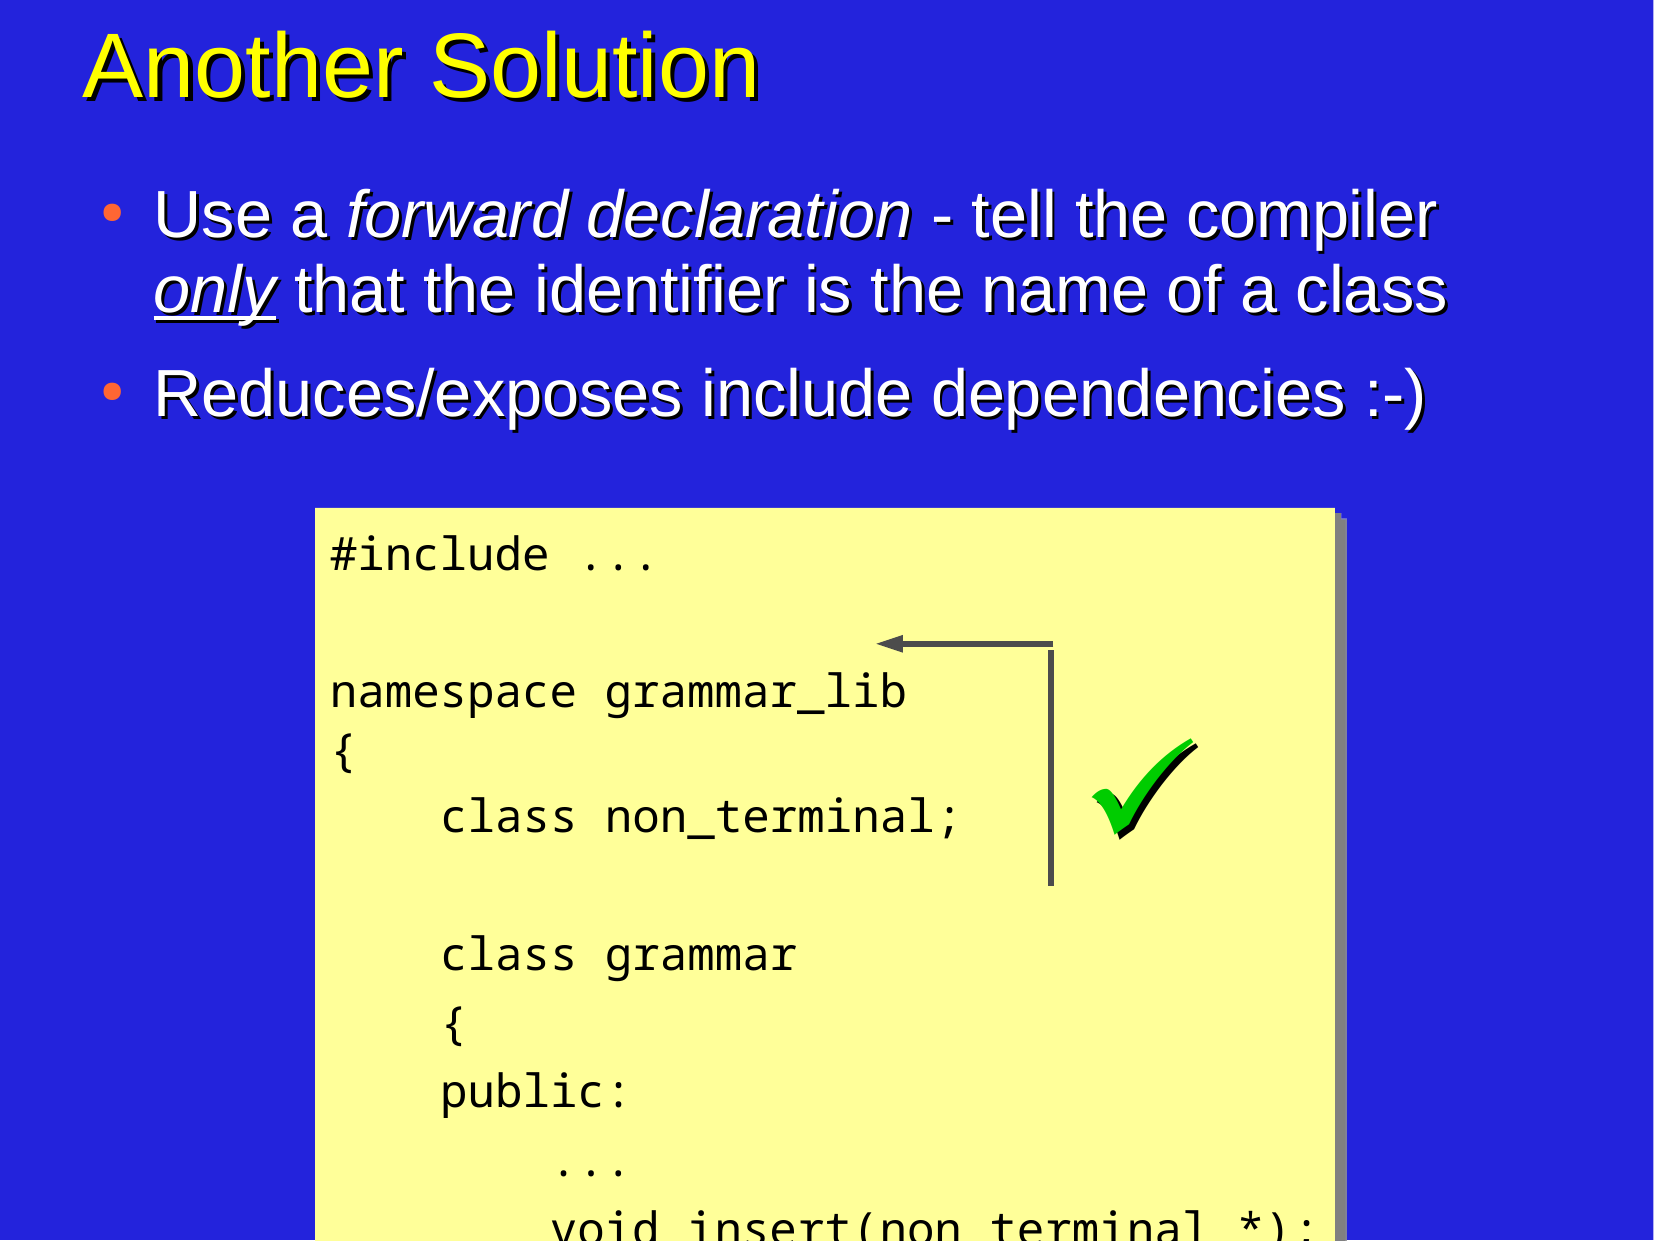

# Another Solution
Use a forward declaration - tell the compiler only that the identifier is the name of a class
Reduces/exposes include dependencies :-)
#include ...
namespace grammar_lib
{
 class non_terminal;
 class grammar
 {
 public:
 ...
 void insert(non_terminal *);
 };
}
